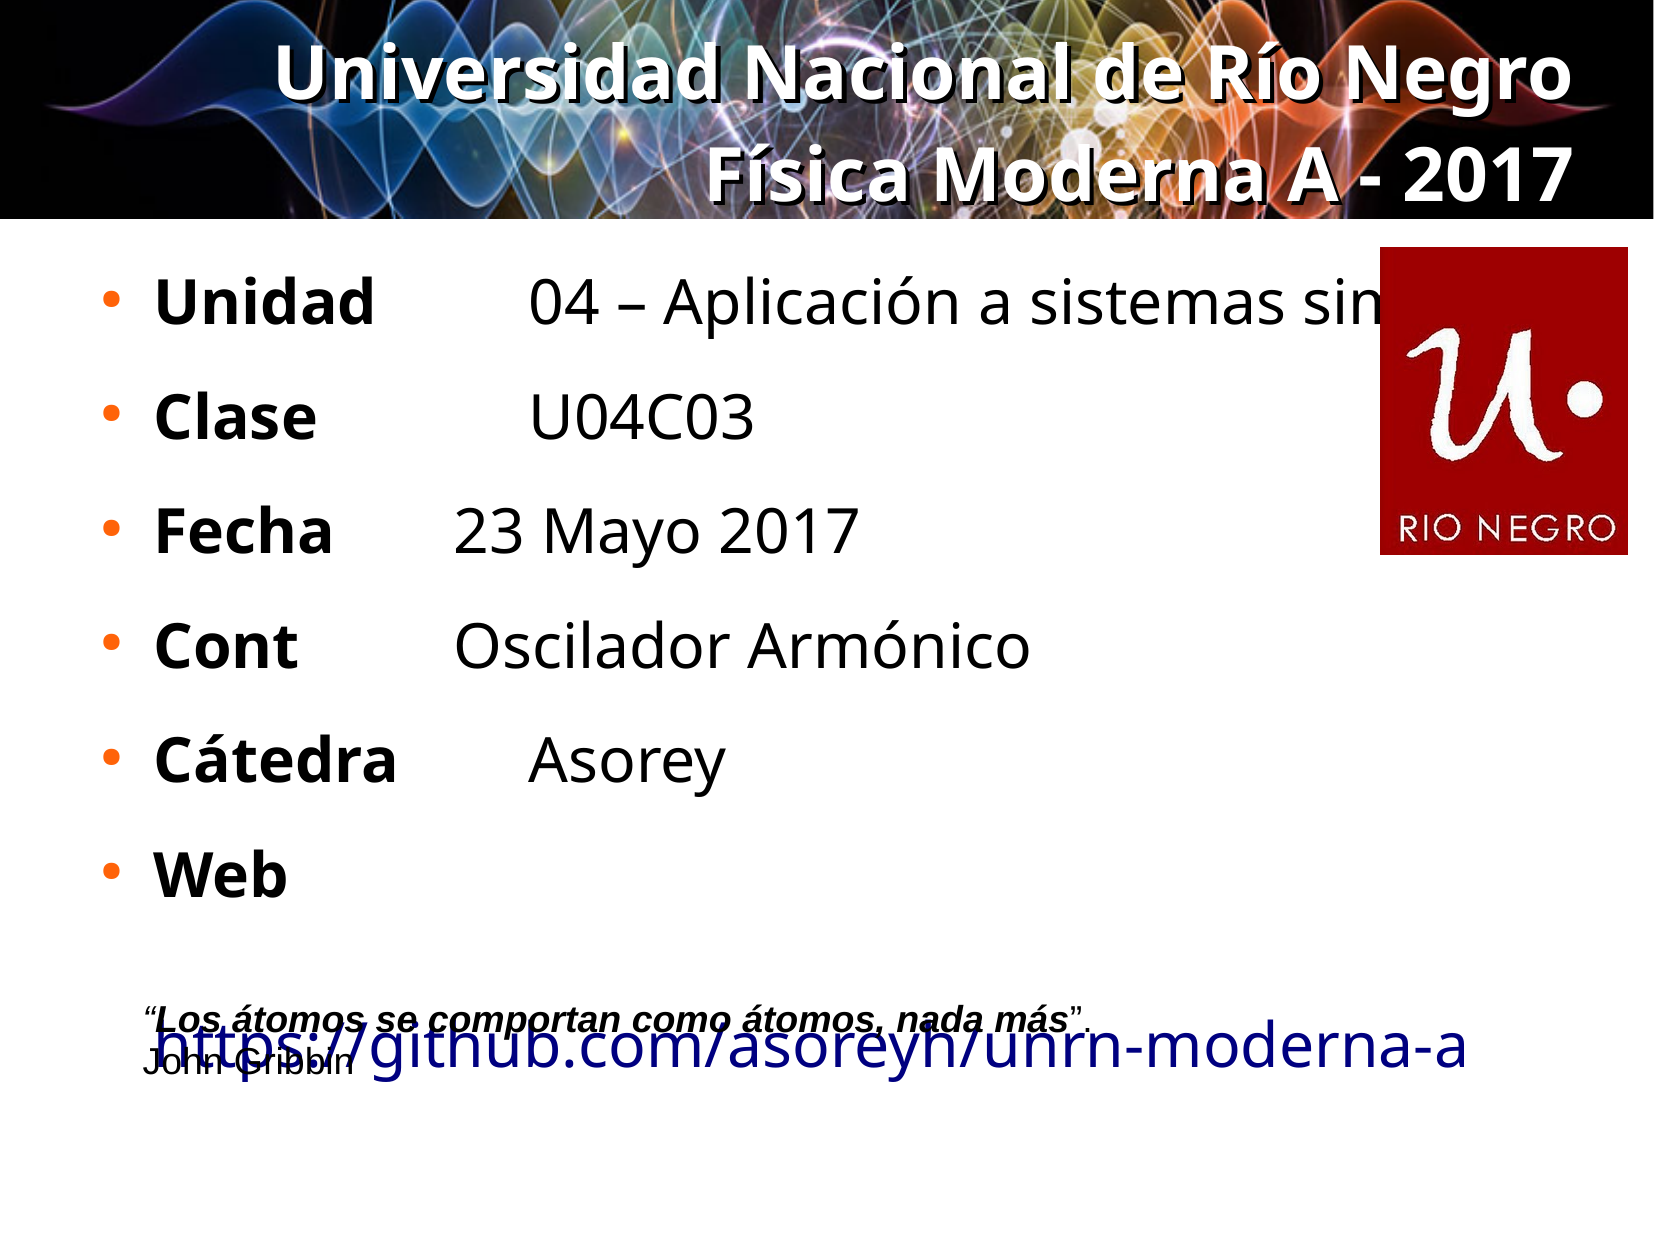

# Universidad Nacional de Río Negro Física Moderna A - 2017
Unidad 		04 – Aplicación a sistemas simples
Clase			U04C03
Fecha		23 Mayo 2017
Cont			Oscilador Armónico
Cátedra		Asorey
Web
		https://github.com/asoreyh/unrn-moderna-a
“Los átomos se comportan como átomos, nada más”.
John Gribbin